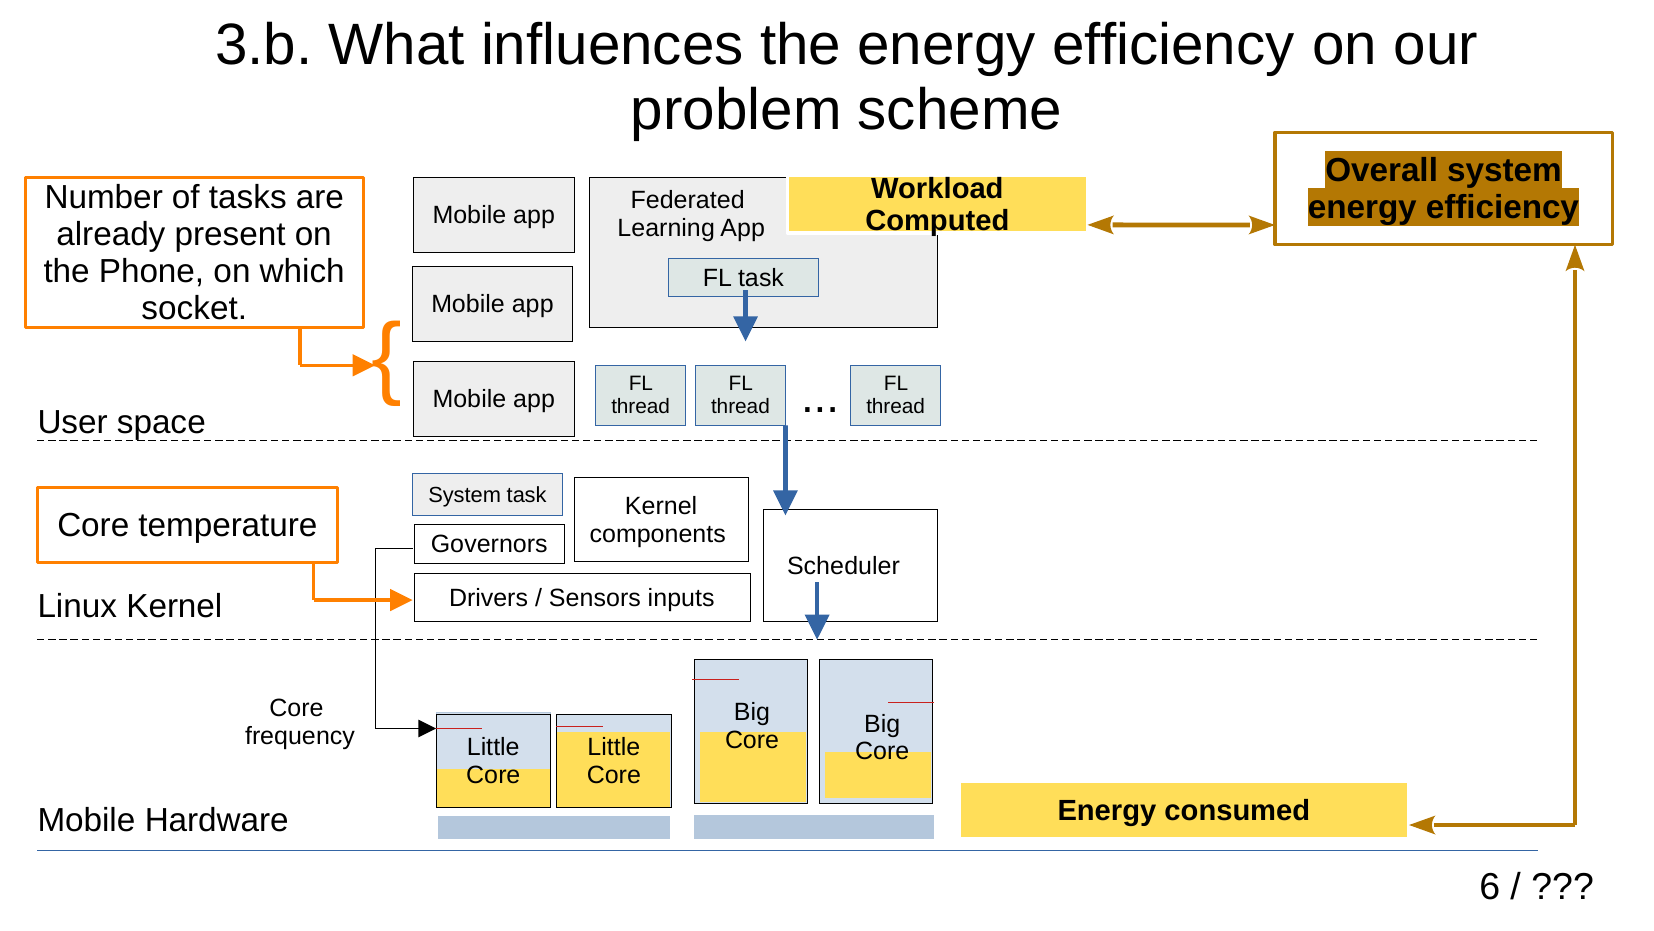

# 3.b. What influences the energy efficiency on our problem scheme
Overall system energy efficiency
{
Workload Computed
Number of tasks are already present on the Phone, on which socket.
Mobile app
Federated
Learning App
FL task
Mobile app
...
Mobile app
FL thread
FL thread
FL thread
User space
System task
Kernel components
Core temperature
Scheduler
Governors
Drivers / Sensors inputs
Linux Kernel
Big Core
Big Core
Core
frequency
Little Core
Little Core
Energy consumed
Mobile Hardware
6 / ???